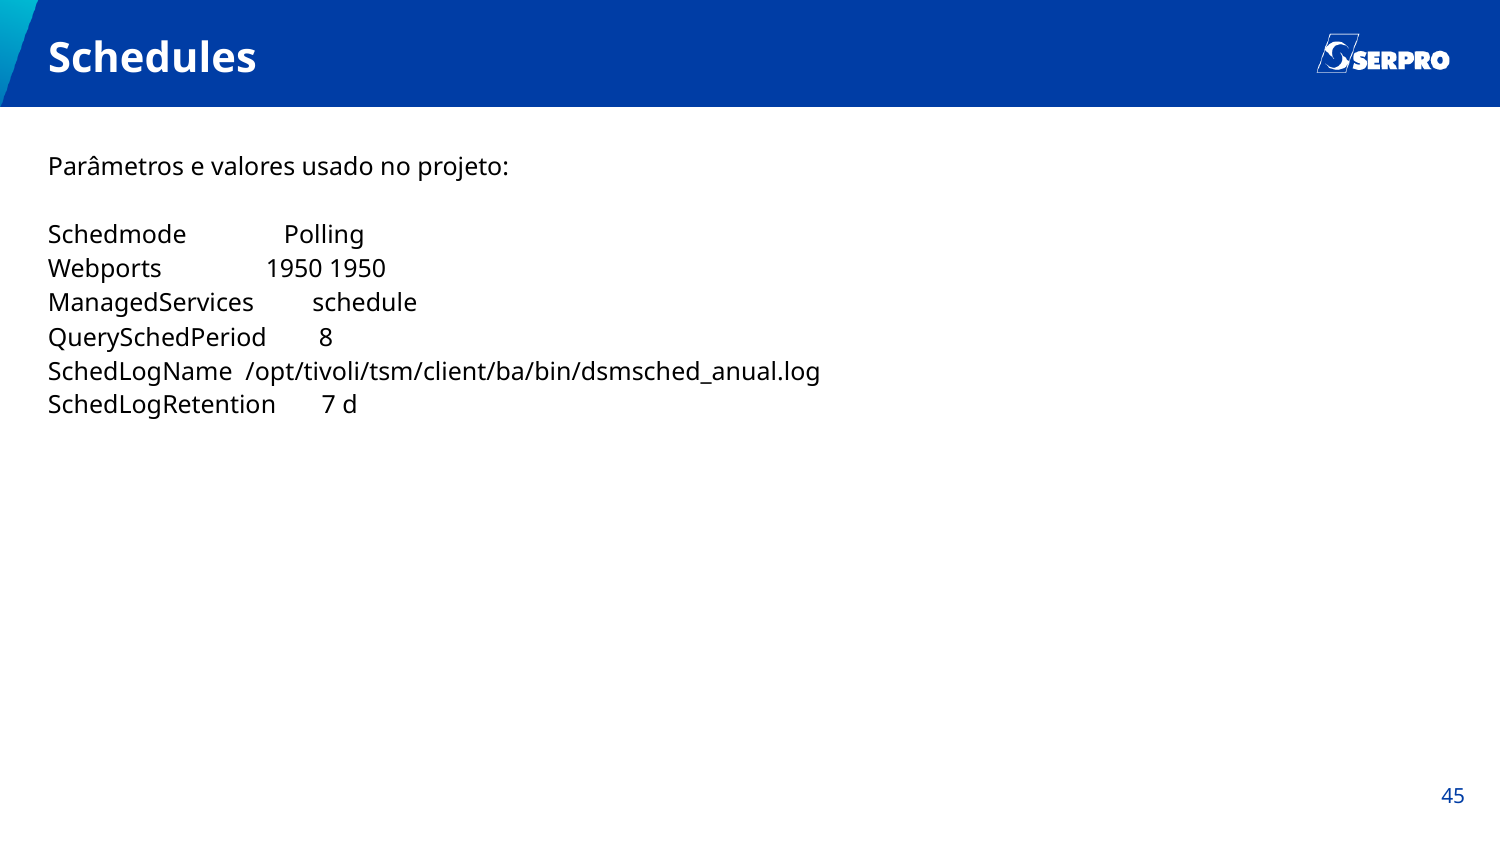

# Schedules
Parâmetros e valores usado no projeto:
Schedmode Polling
Webports 1950 1950
ManagedServices schedule
QuerySchedPeriod 8
SchedLogName /opt/tivoli/tsm/client/ba/bin/dsmsched_anual.log
SchedLogRetention 7 d